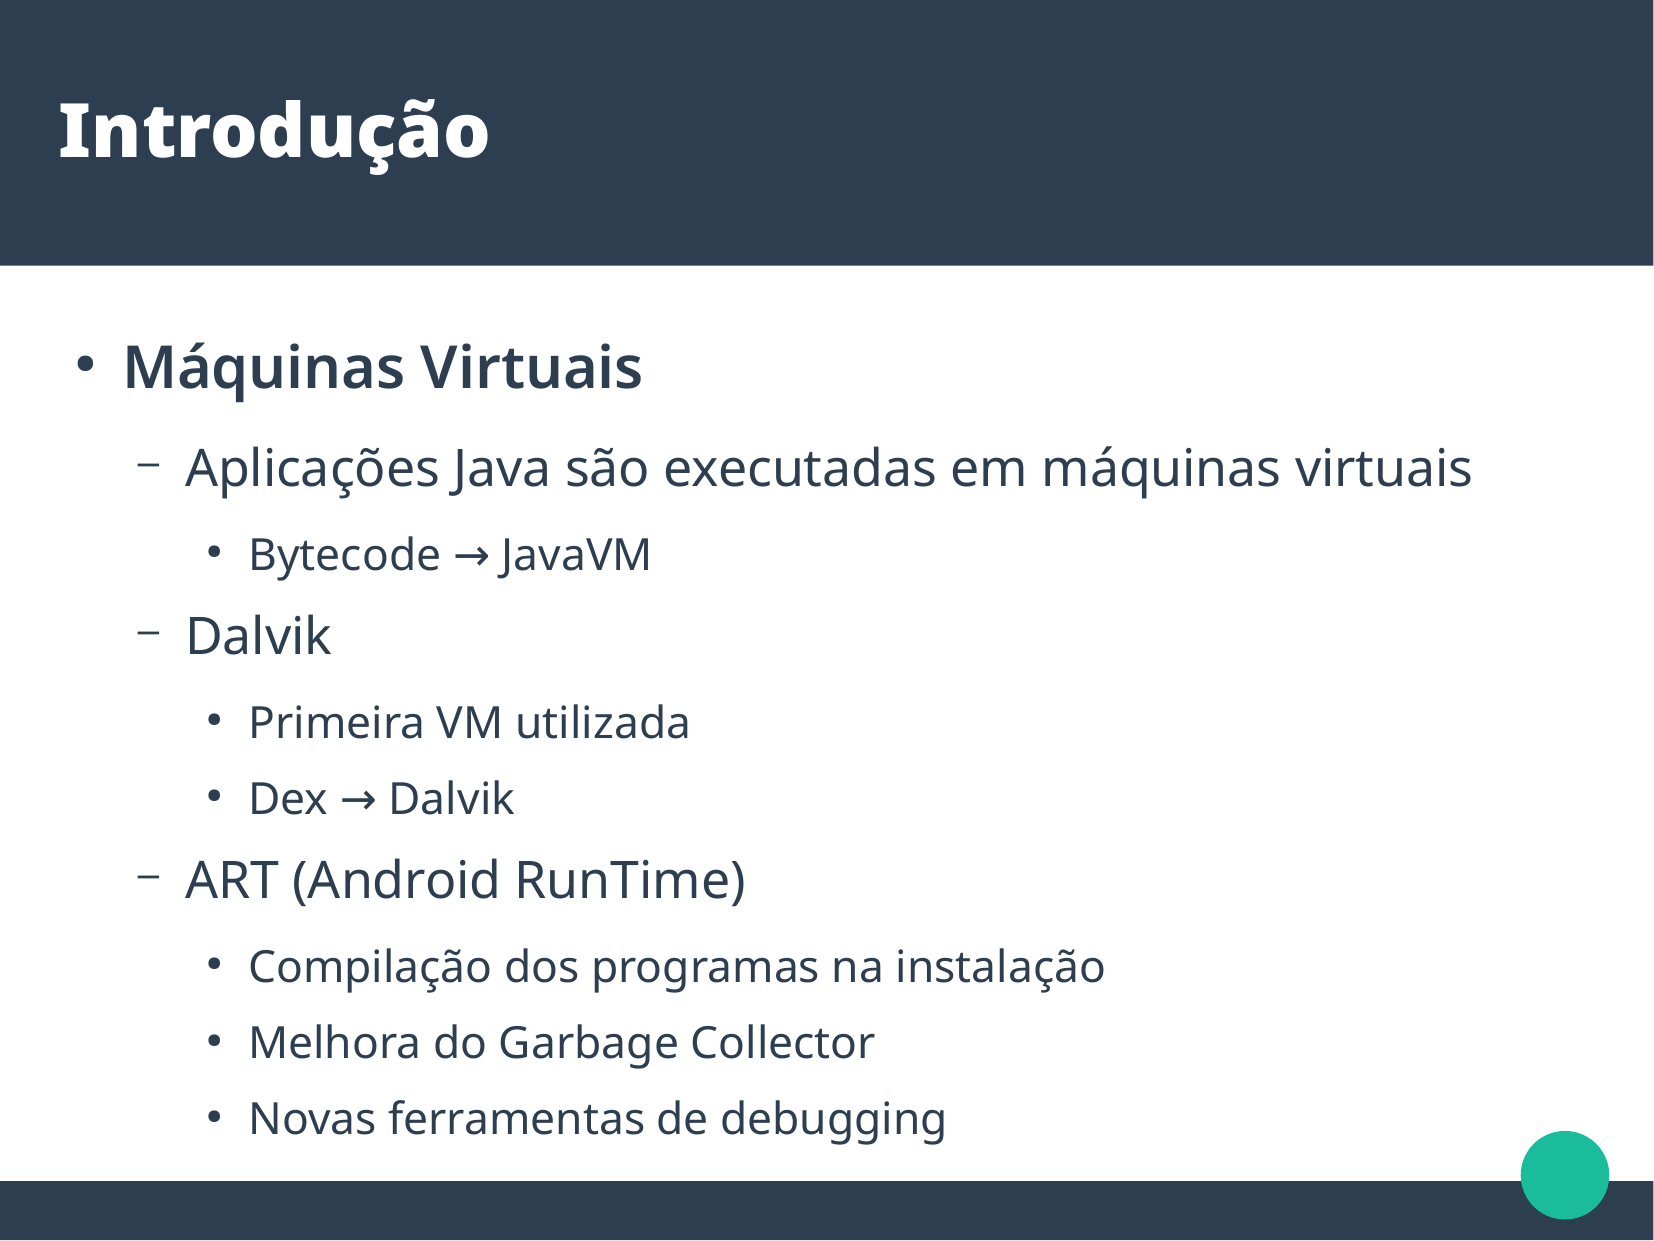

# Introdução
Máquinas Virtuais
Aplicações Java são executadas em máquinas virtuais
Bytecode → JavaVM
Dalvik
Primeira VM utilizada
Dex → Dalvik
ART (Android RunTime)
Compilação dos programas na instalação
Melhora do Garbage Collector
Novas ferramentas de debugging